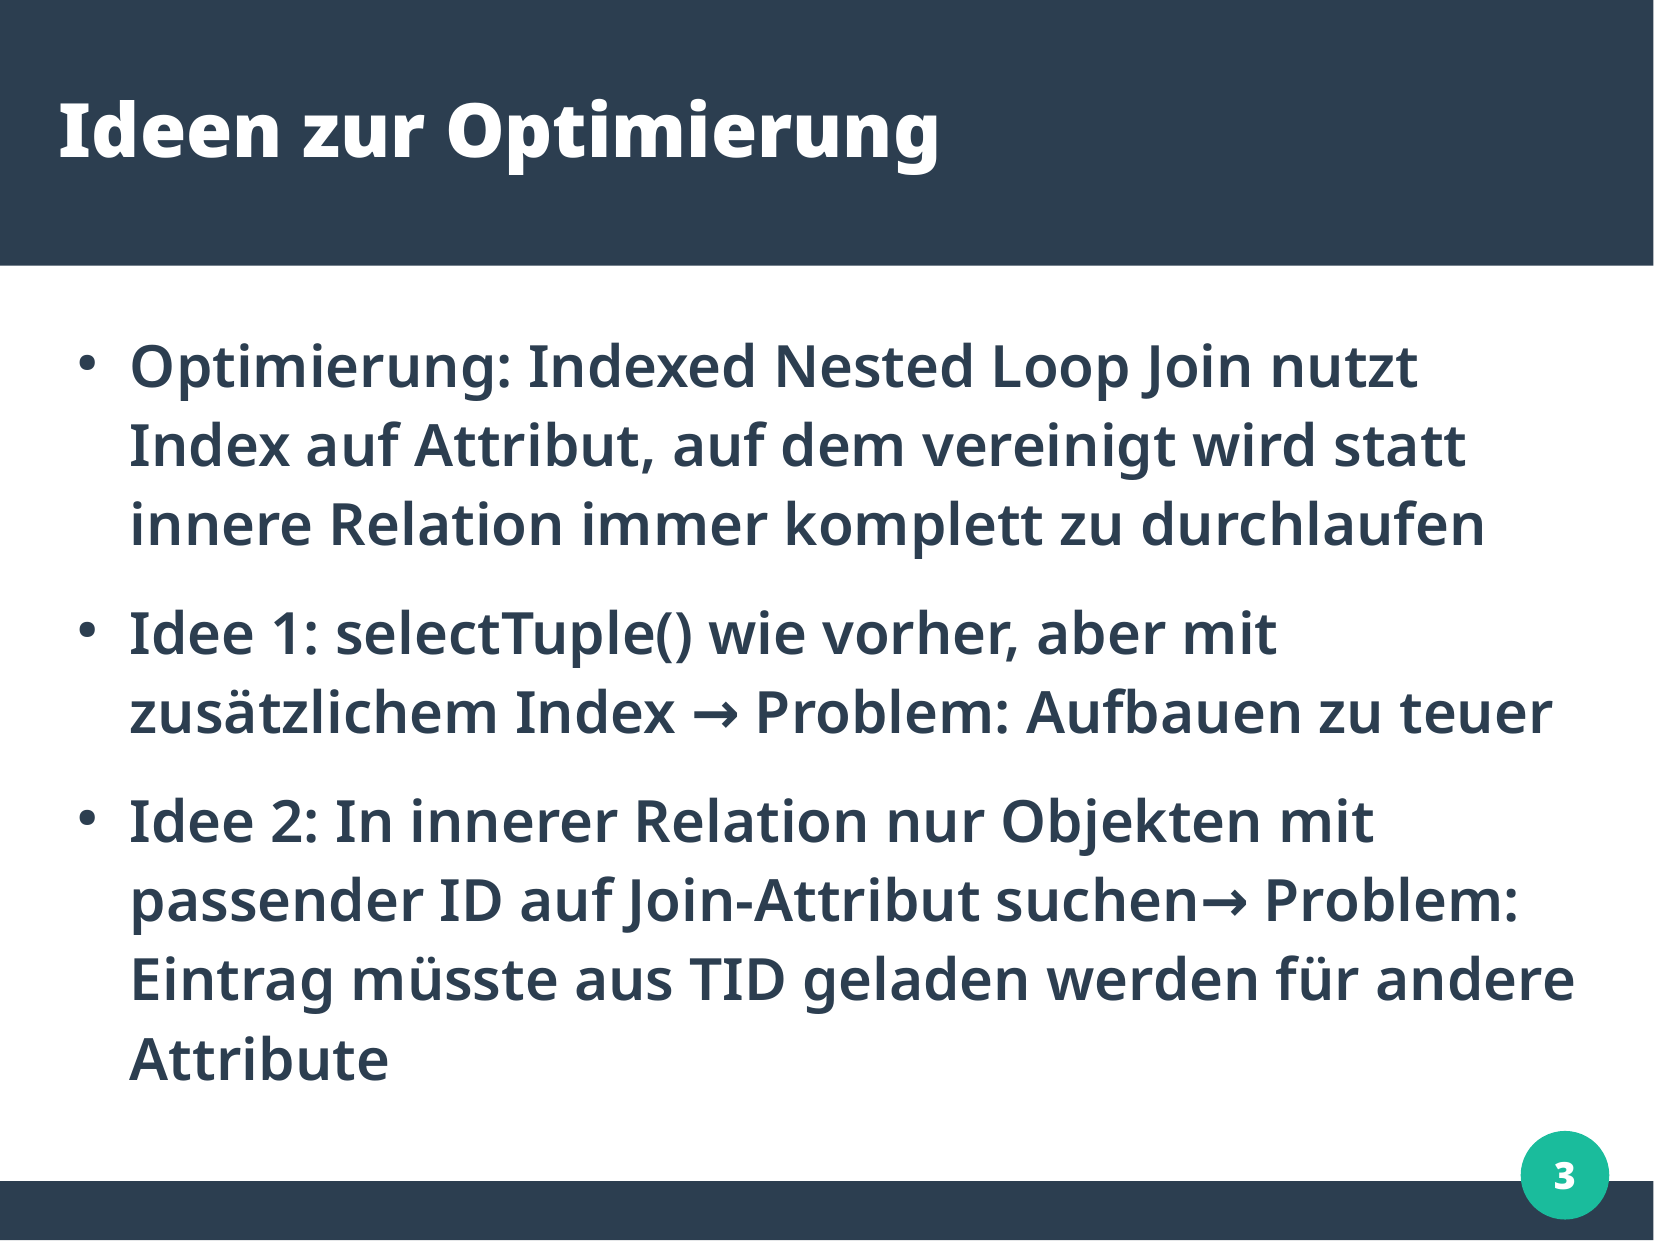

# Ideen zur Optimierung
Optimierung: Indexed Nested Loop Join nutzt Index auf Attribut, auf dem vereinigt wird statt innere Relation immer komplett zu durchlaufen
Idee 1: selectTuple() wie vorher, aber mit zusätzlichem Index → Problem: Aufbauen zu teuer
Idee 2: In innerer Relation nur Objekten mit passender ID auf Join-Attribut suchen→ Problem: Eintrag müsste aus TID geladen werden für andere Attribute
3